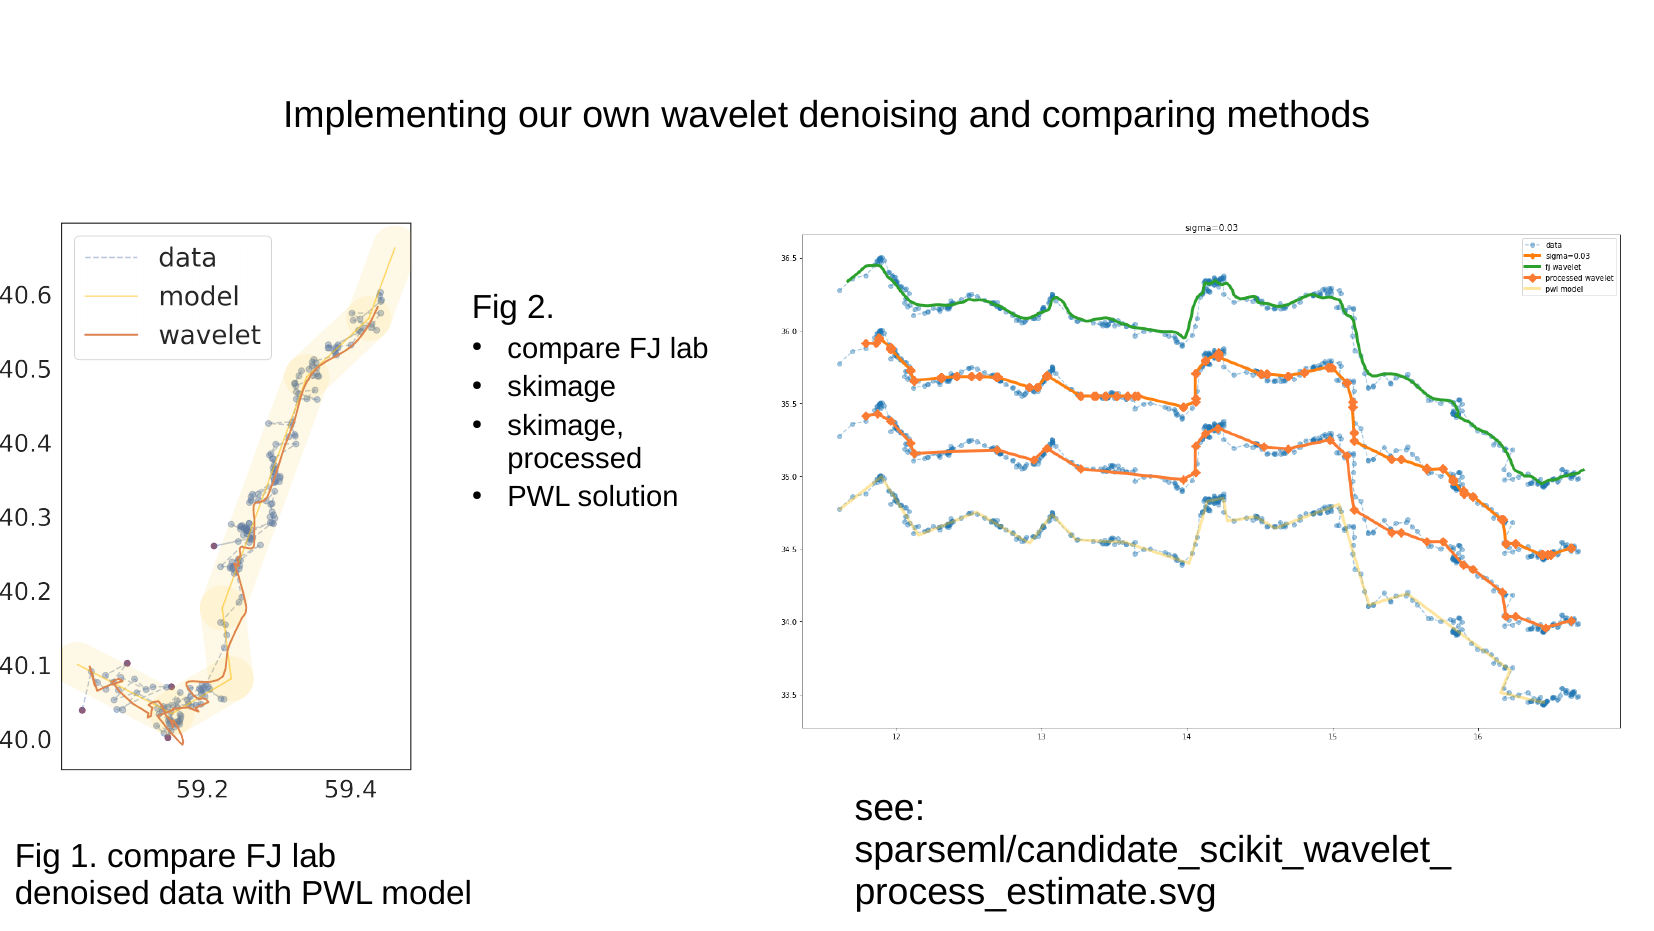

# Implementing our own wavelet denoising and comparing methods
Fig 2.
compare FJ lab
skimage
skimage, processed
PWL solution
see: sparseml/candidate_scikit_wavelet_process_estimate.svg
Fig 1. compare FJ lab denoised data with PWL model